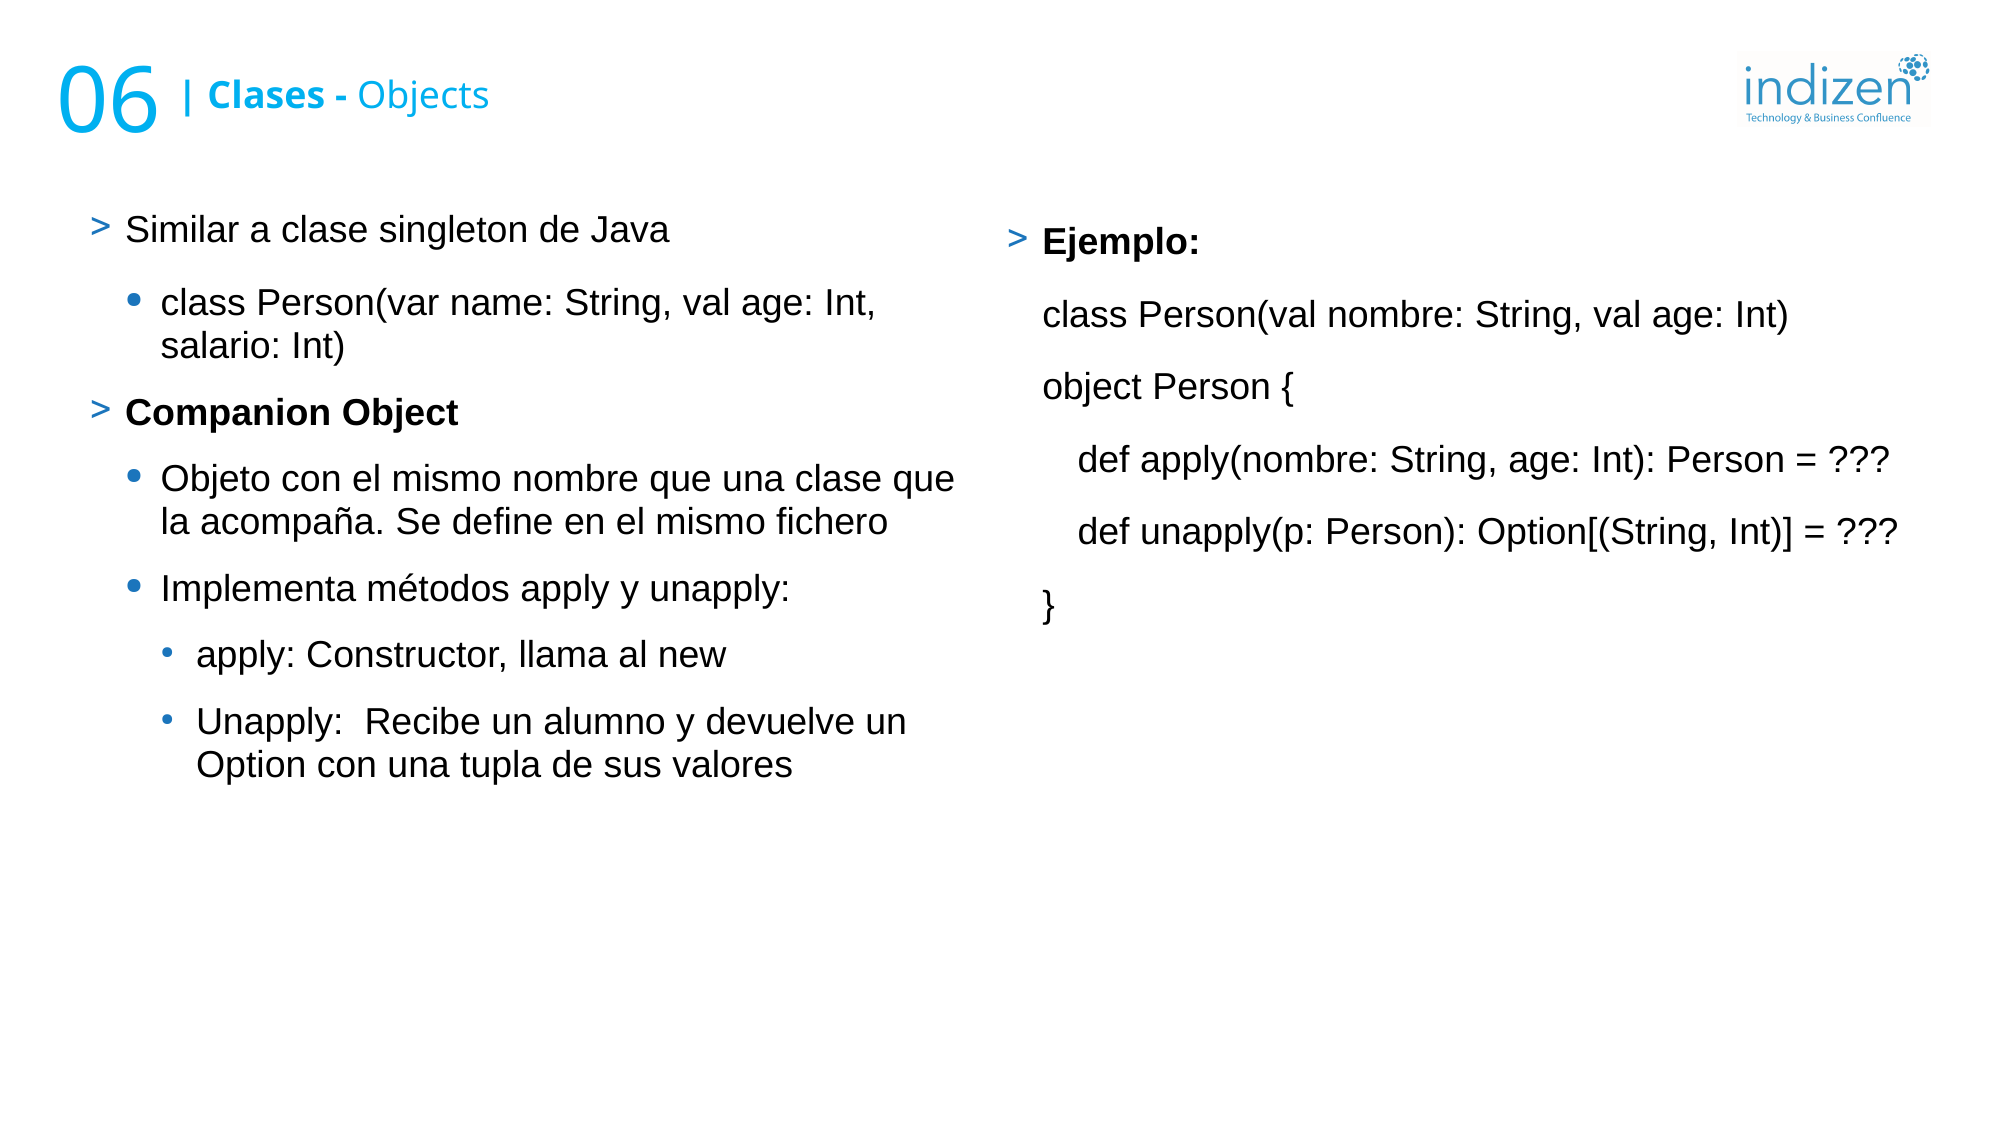

06
| Clases - Objects
Similar a clase singleton de Java
class Person(var name: String, val age: Int, salario: Int)
Companion Object
Objeto con el mismo nombre que una clase que la acompaña. Se define en el mismo fichero
Implementa métodos apply y unapply:
apply: Constructor, llama al new
Unapply: Recibe un alumno y devuelve un Option con una tupla de sus valores
Ejemplo:
class Person(val nombre: String, val age: Int)
object Person {
def apply(nombre: String, age: Int): Person = ???
def unapply(p: Person): Option[(String, Int)] = ???
}